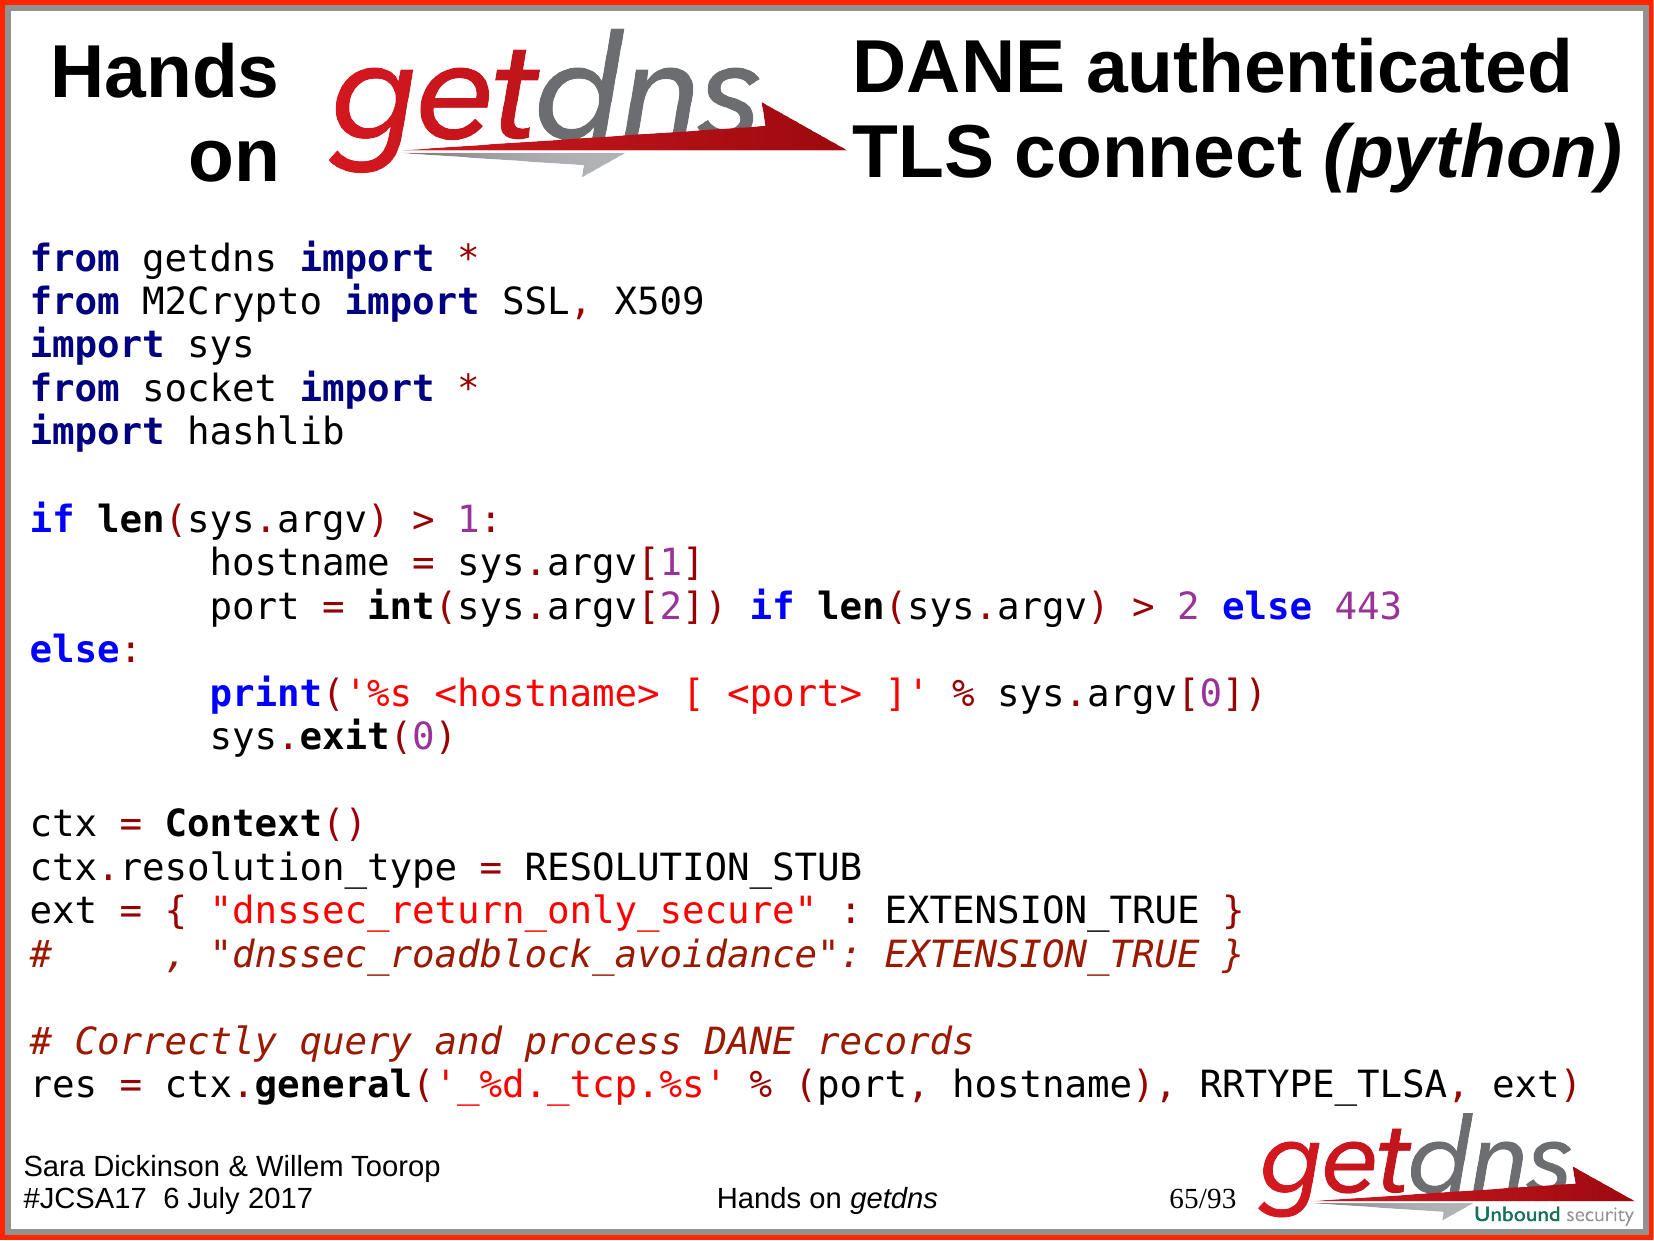

Hands on
DANE authenticated
TLS connect (python)
# from getdns import *
from M2Crypto import SSL, X509
import sys
from socket import *
import hashlib
if len(sys.argv) > 1:
 hostname = sys.argv[1]
 port = int(sys.argv[2]) if len(sys.argv) > 2 else 443
else:
 print('%s <hostname> [ <port> ]' % sys.argv[0])
 sys.exit(0)
ctx = Context()
ctx.resolution_type = RESOLUTION_STUB
ext = { "dnssec_return_only_secure" : EXTENSION_TRUE }
# , "dnssec_roadblock_avoidance": EXTENSION_TRUE }
# Correctly query and process DANE records
res = ctx.general('_%d._tcp.%s' % (port, hostname), RRTYPE_TLSA, ext)
65